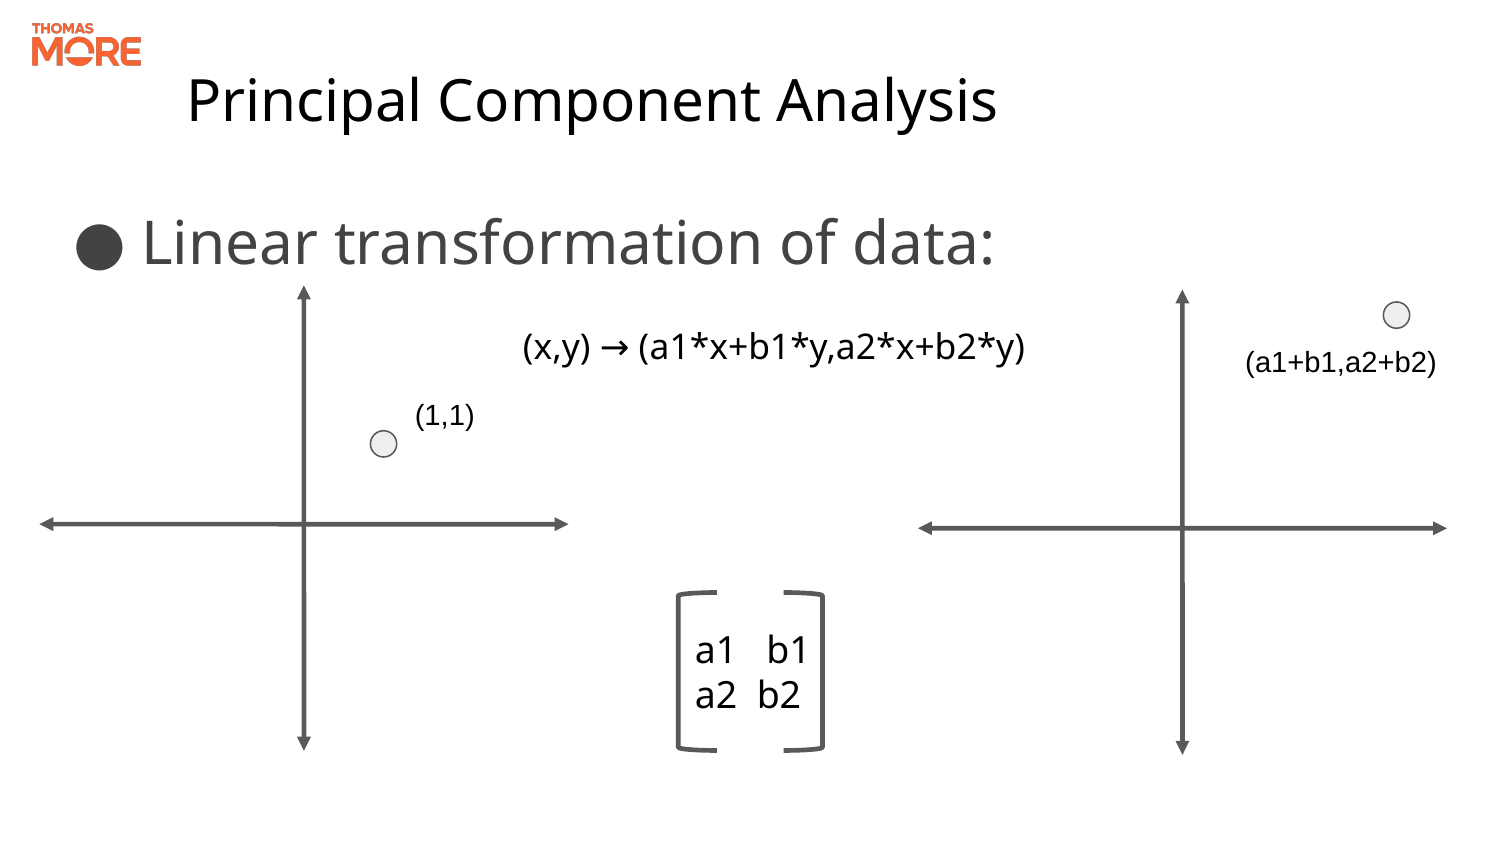

# Principal Component Analysis
Linear transformation of data:
(x,y) → (a1*x+b1*y,a2*x+b2*y)
(a1+b1,a2+b2)
(1,1)
 a1 b1
 a2 b2